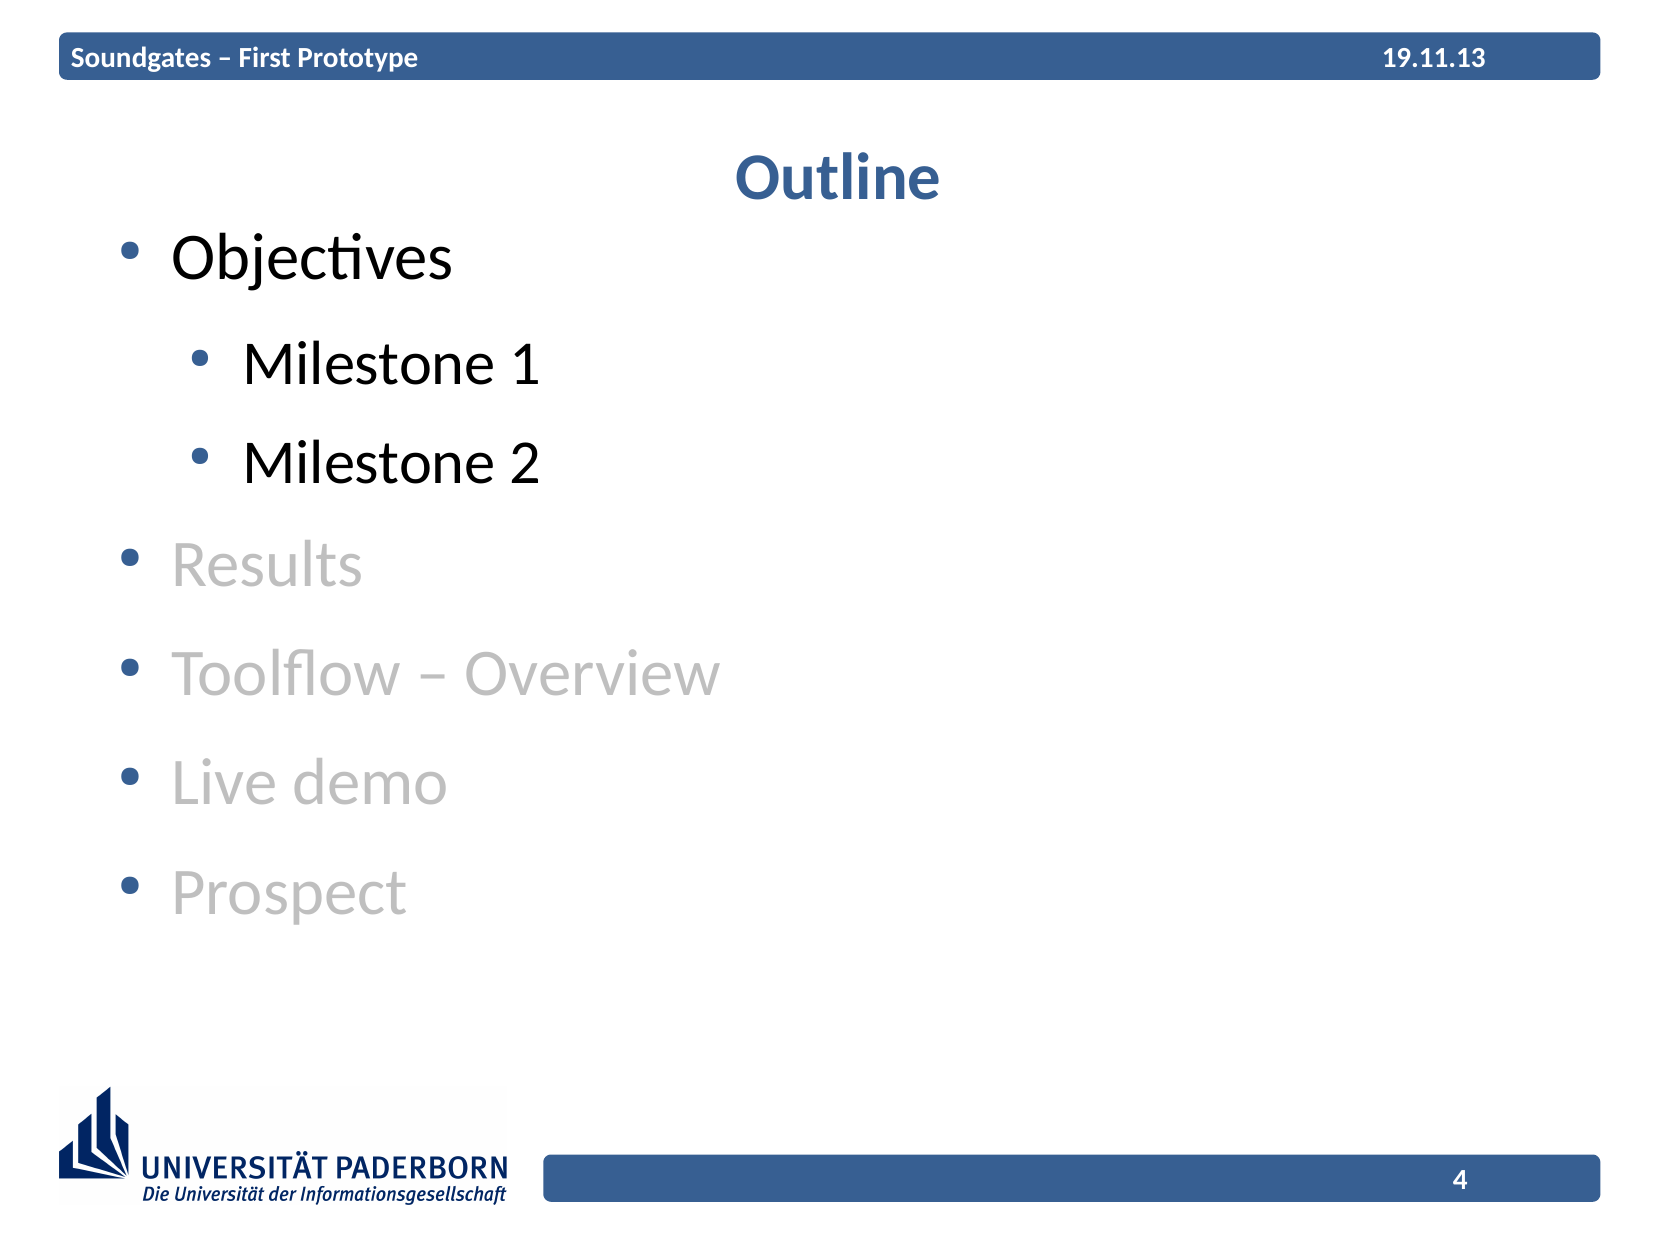

Soundgates – First Prototype
19.11.13
# Outline
Objectives
Milestone 1
Milestone 2
Results
Toolflow – Overview
Live demo
Prospect